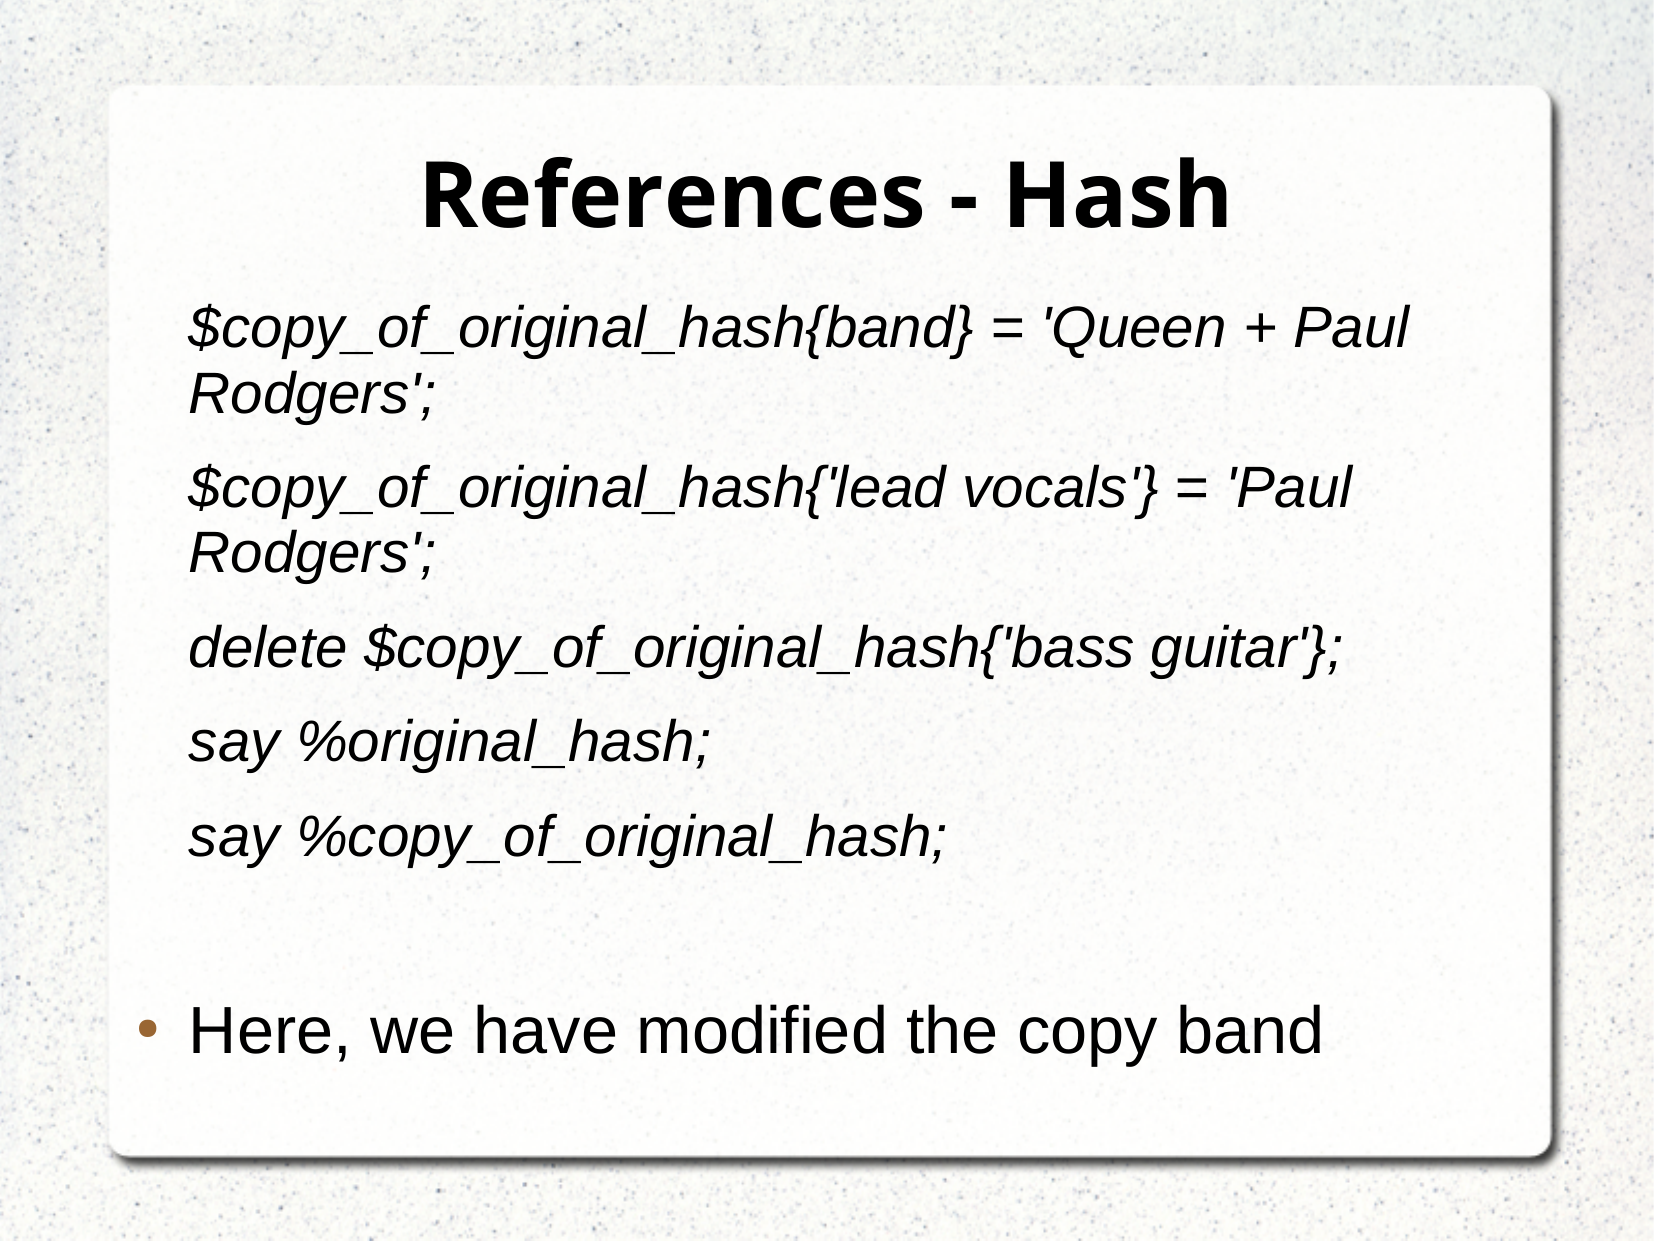

# References - Hash
$copy_of_original_hash{band} = 'Queen + Paul Rodgers';
$copy_of_original_hash{'lead vocals'} = 'Paul Rodgers';
delete $copy_of_original_hash{'bass guitar'};
say %original_hash;
say %copy_of_original_hash;
Here, we have modified the copy band